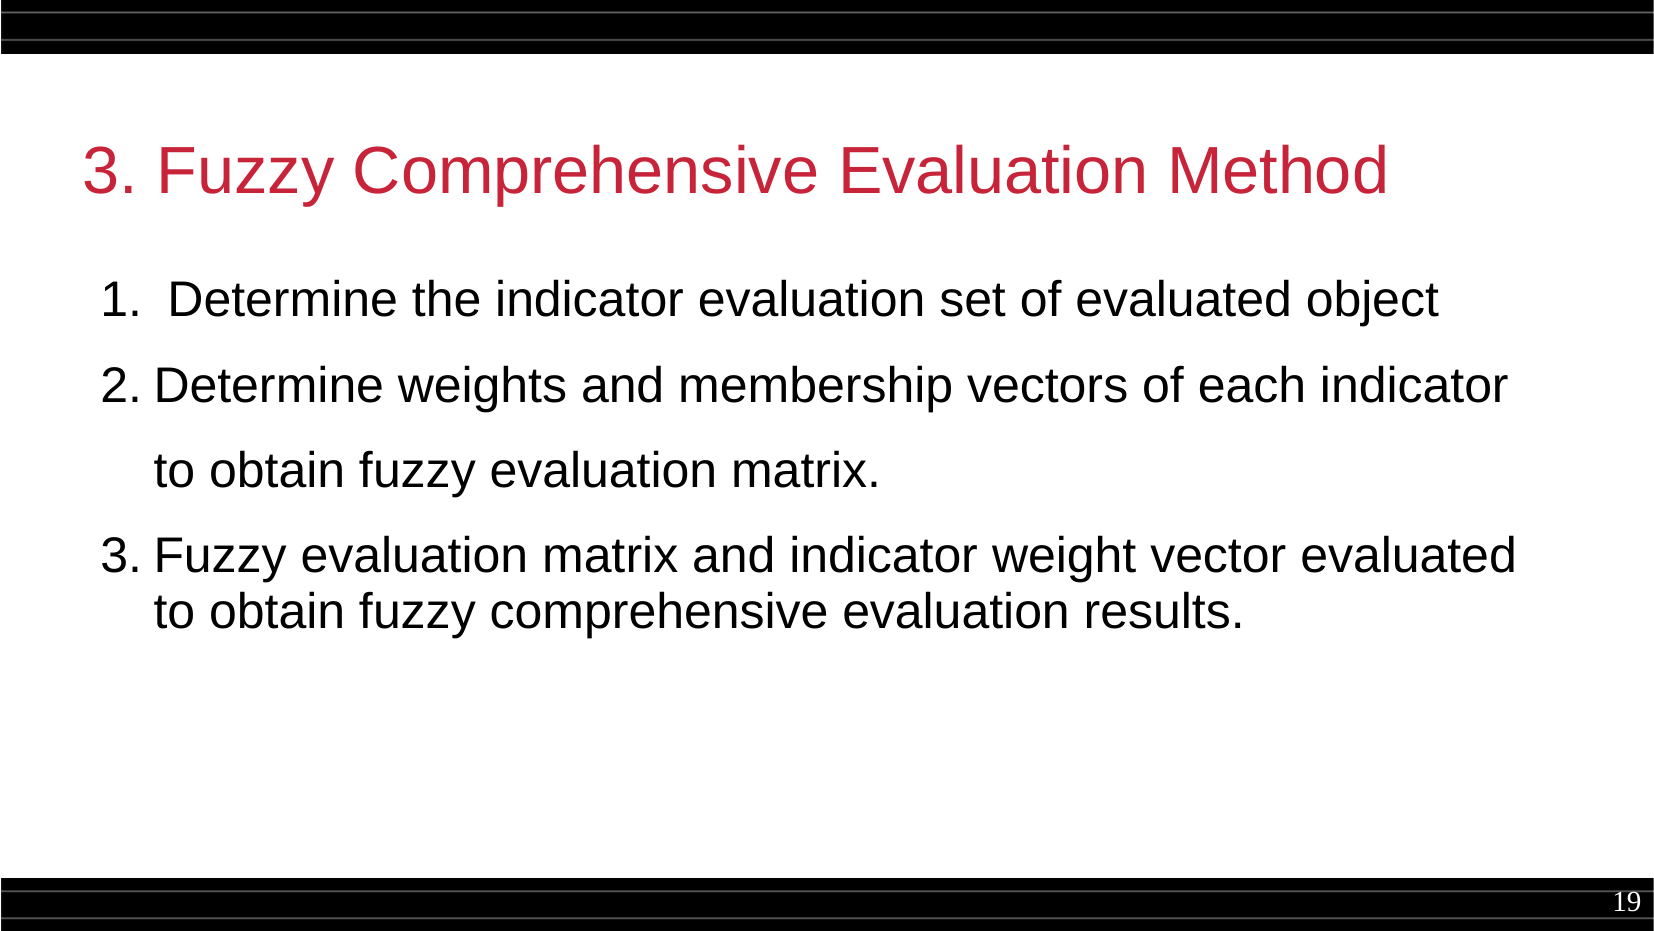

# 3. Fuzzy Comprehensive Evaluation Method
 Determine the indicator evaluation set of evaluated object
Determine weights and membership vectors of each indicator
to obtain fuzzy evaluation matrix.
Fuzzy evaluation matrix and indicator weight vector evaluated to obtain fuzzy comprehensive evaluation results.